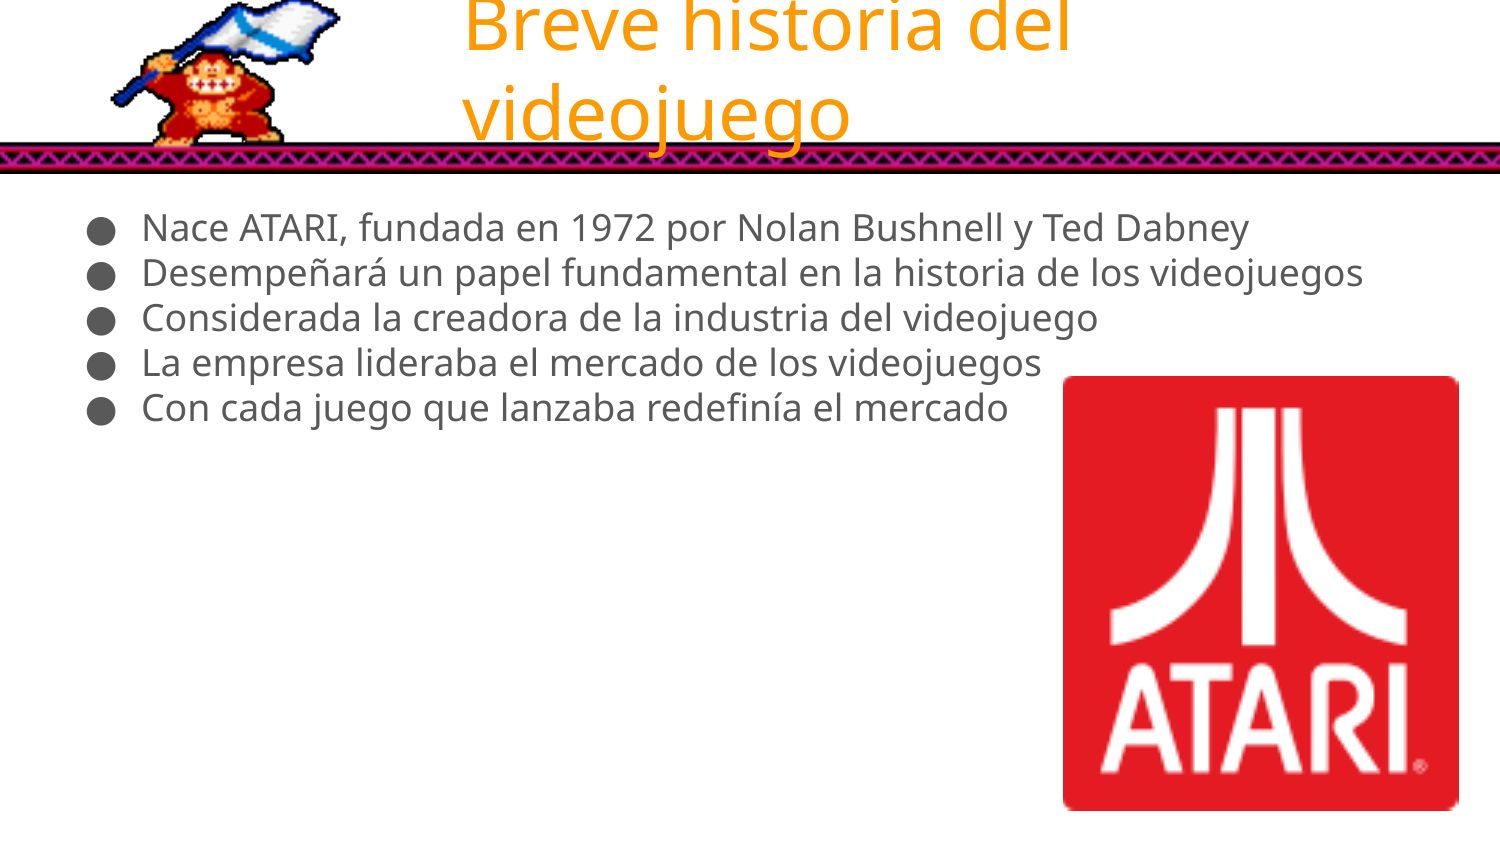

# Breve historia del videojuego
Nace ATARI, fundada en 1972 por Nolan Bushnell y Ted Dabney
Desempeñará un papel fundamental en la historia de los videojuegos
Considerada la creadora de la industria del videojuego
La empresa lideraba el mercado de los videojuegos
Con cada juego que lanzaba redefinía el mercado